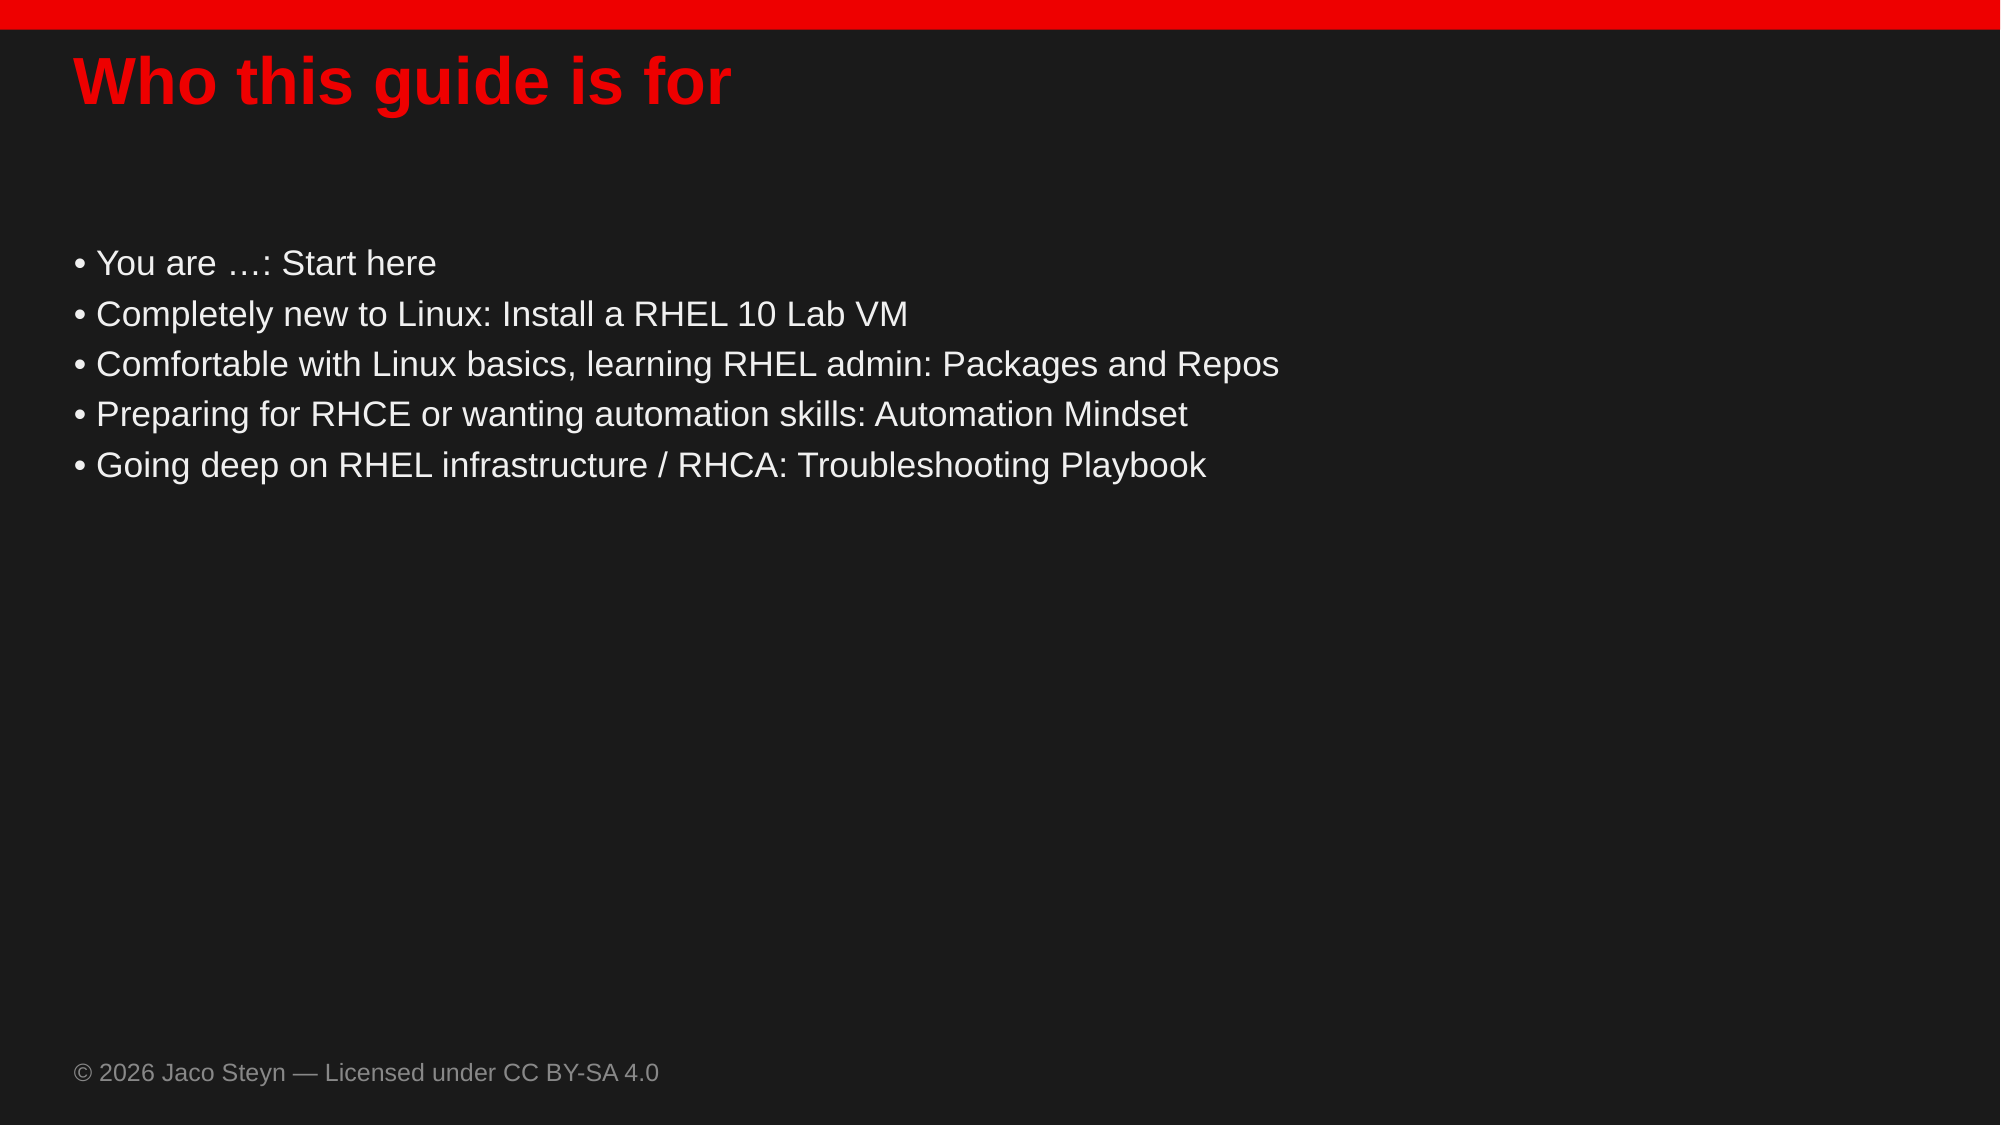

Who this guide is for
• You are …: Start here
• Completely new to Linux: Install a RHEL 10 Lab VM
• Comfortable with Linux basics, learning RHEL admin: Packages and Repos
• Preparing for RHCE or wanting automation skills: Automation Mindset
• Going deep on RHEL infrastructure / RHCA: Troubleshooting Playbook
© 2026 Jaco Steyn — Licensed under CC BY-SA 4.0